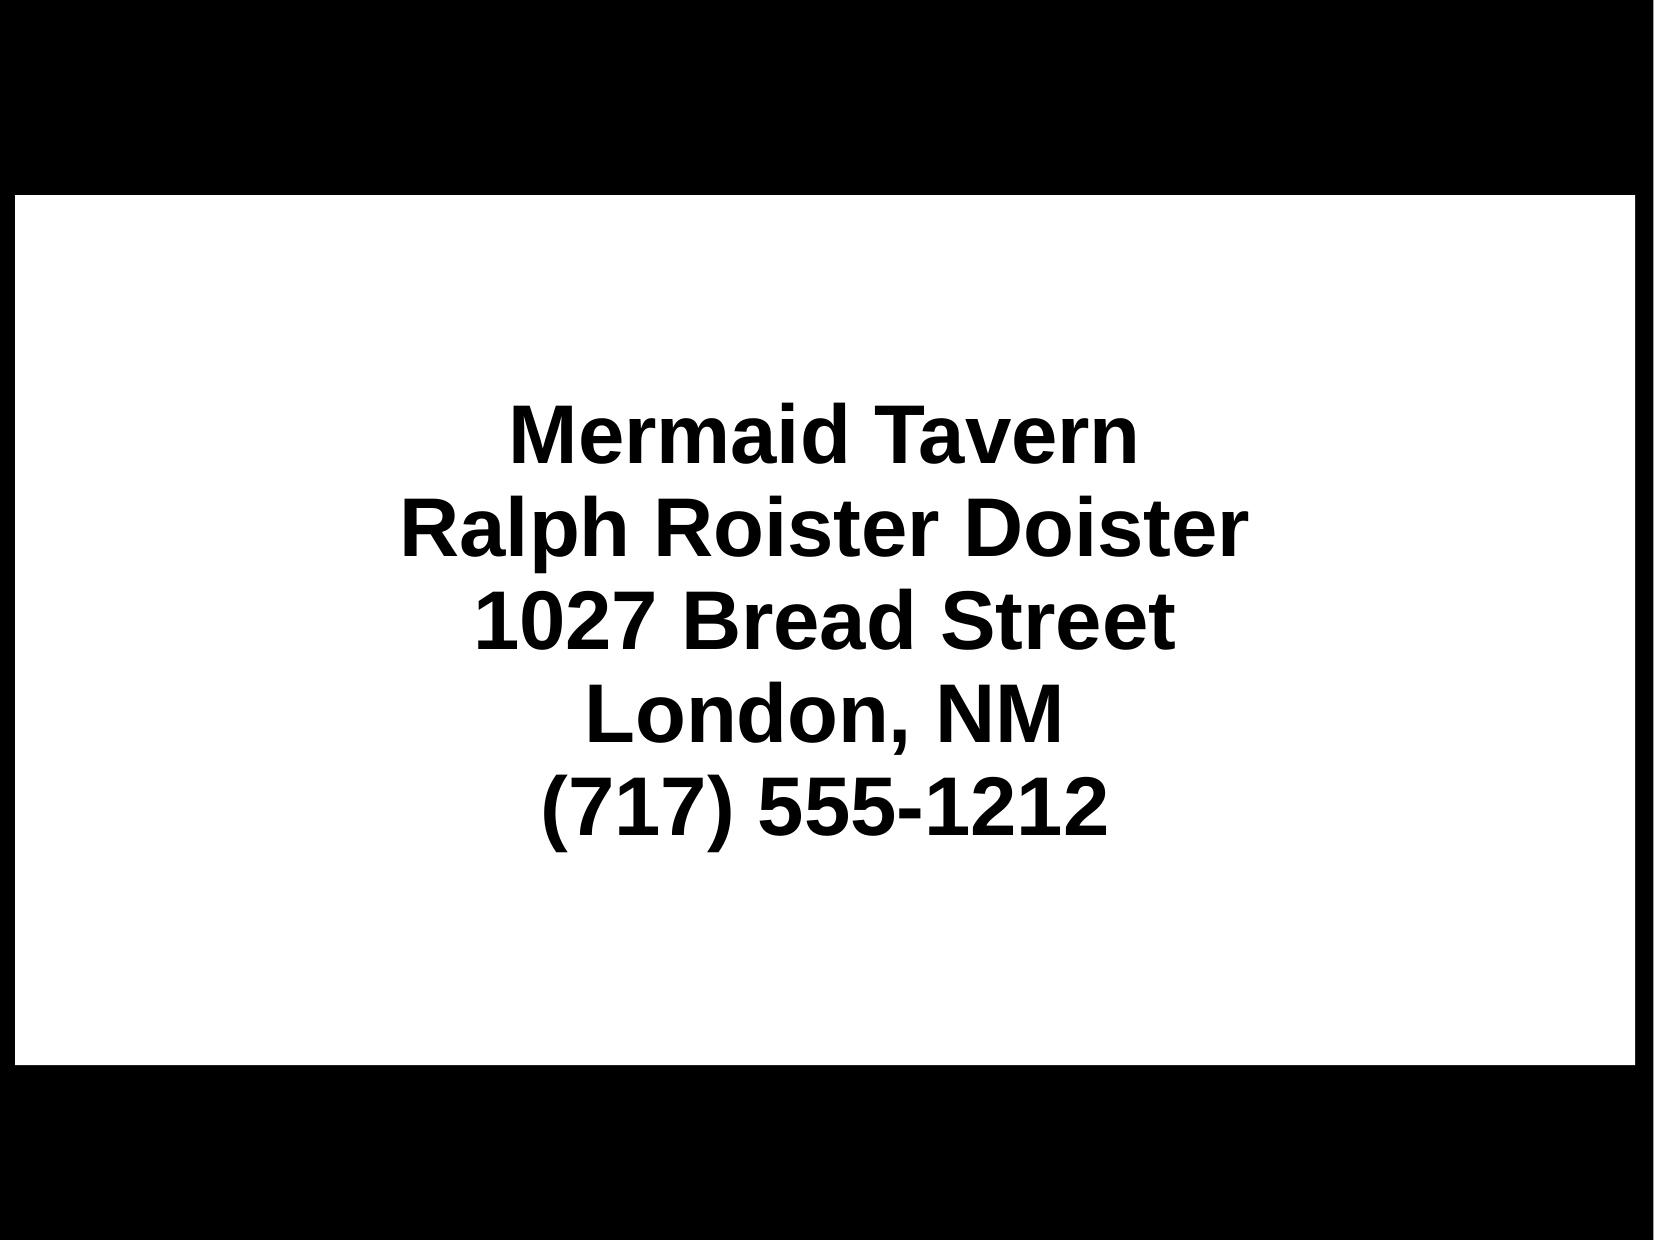

Mermaid Tavern
Ralph Roister Doister
1027 Bread Street
London, NM
(717) 555-1212